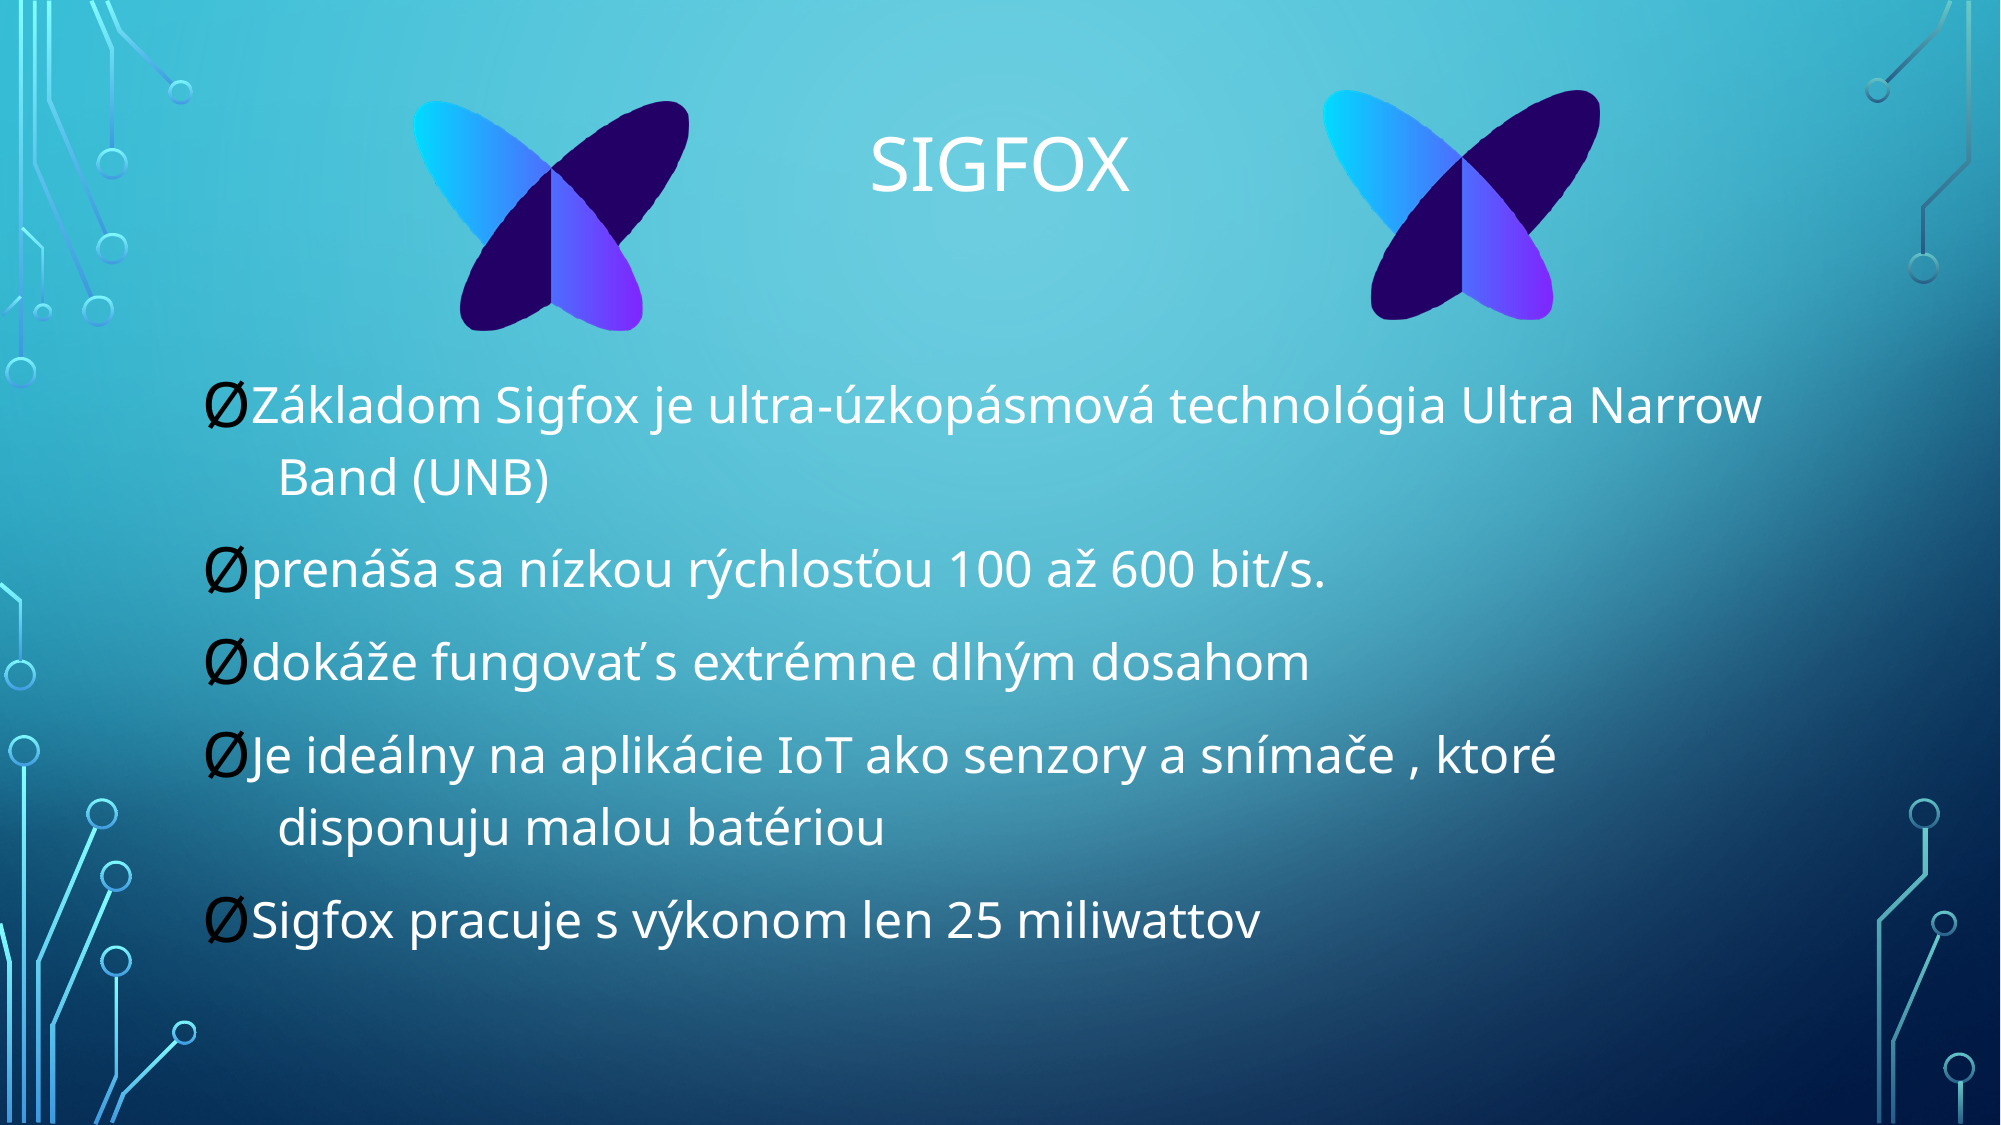

# SIGFOX
Základom Sigfox je ultra-úzkopásmová technológia Ultra Narrow Band (UNB)
prenáša sa nízkou rýchlosťou 100 až 600 bit/s.
dokáže fungovať s extrémne dlhým dosahom
Je ideálny na aplikácie IoT ako senzory a snímače , ktoré disponuju malou batériou
Sigfox pracuje s výkonom len 25 miliwattov